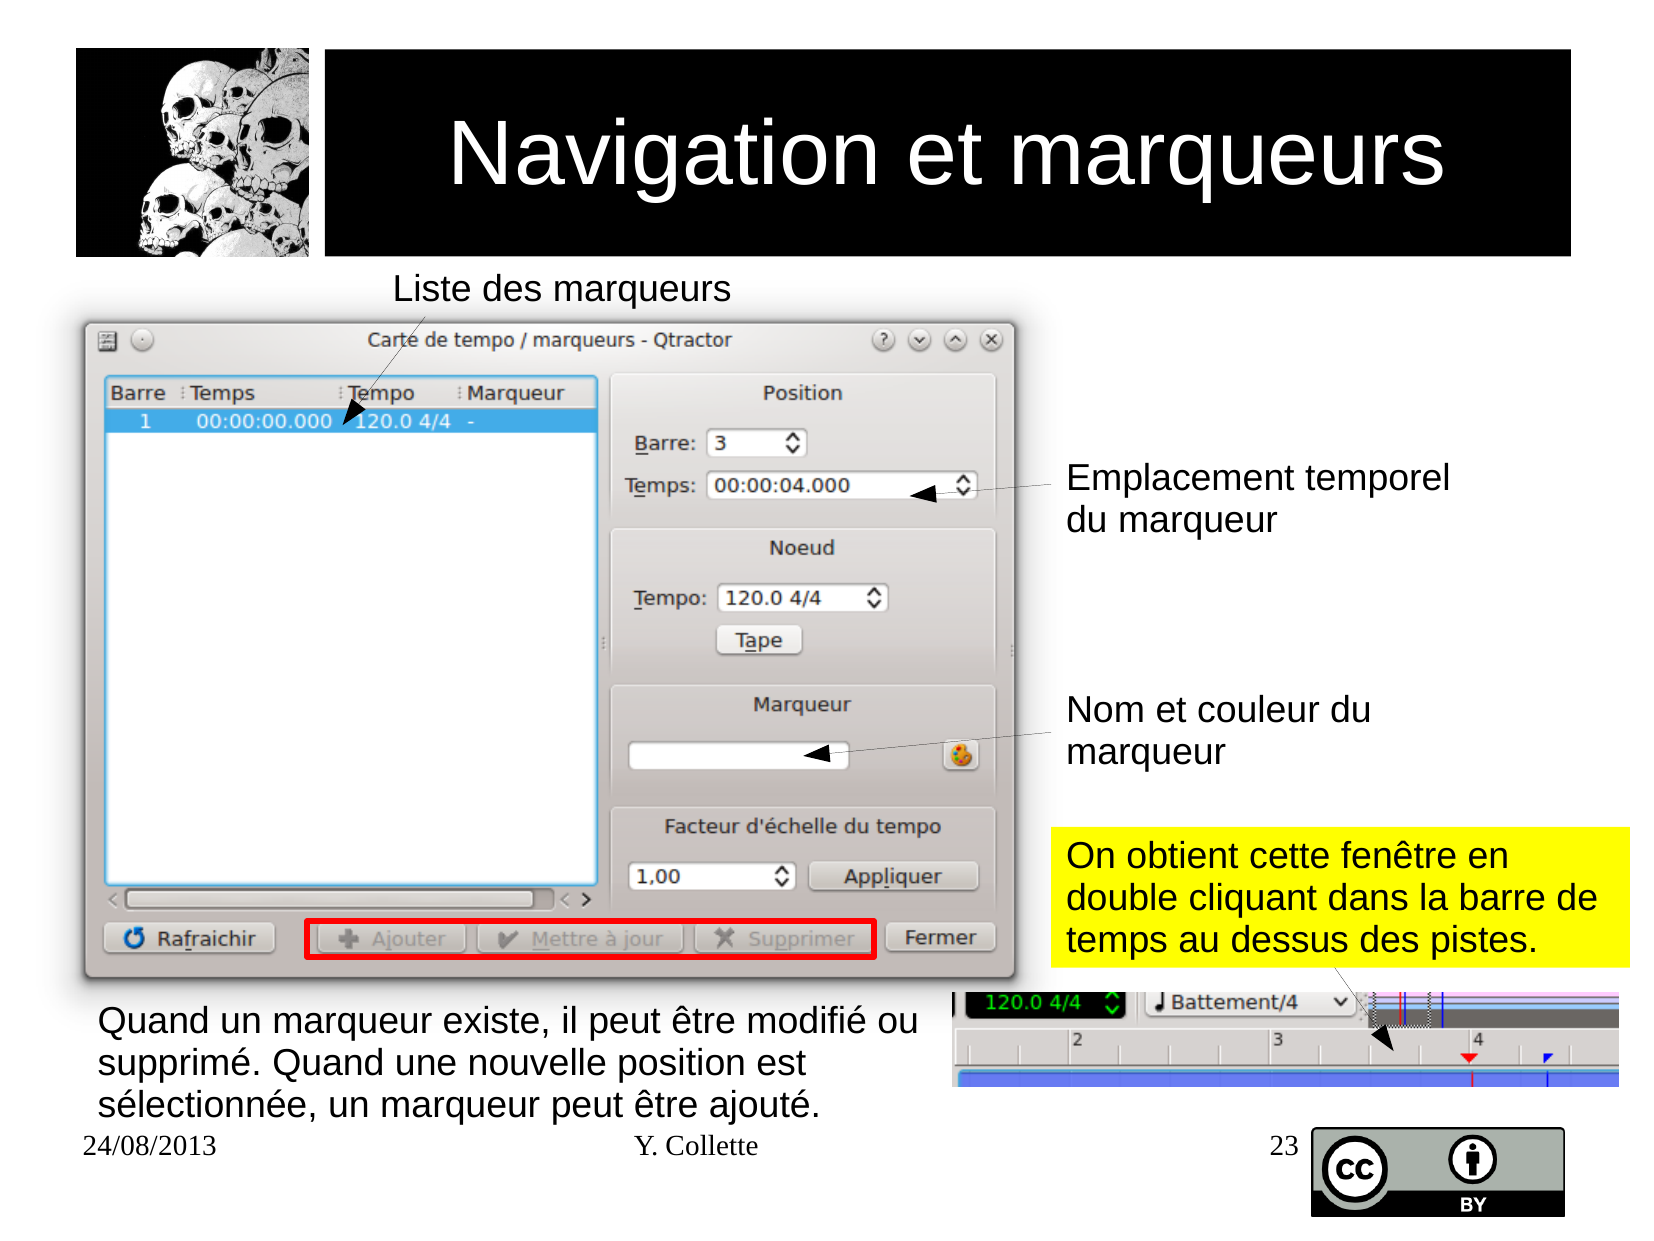

# Navigation et marqueurs
Liste des marqueurs
Emplacement temporel du marqueur
Nom et couleur du marqueur
On obtient cette fenêtre en double cliquant dans la barre de temps au dessus des pistes.
Quand un marqueur existe, il peut être modifié ou supprimé. Quand une nouvelle position est sélectionnée, un marqueur peut être ajouté.
Y. Collette
23